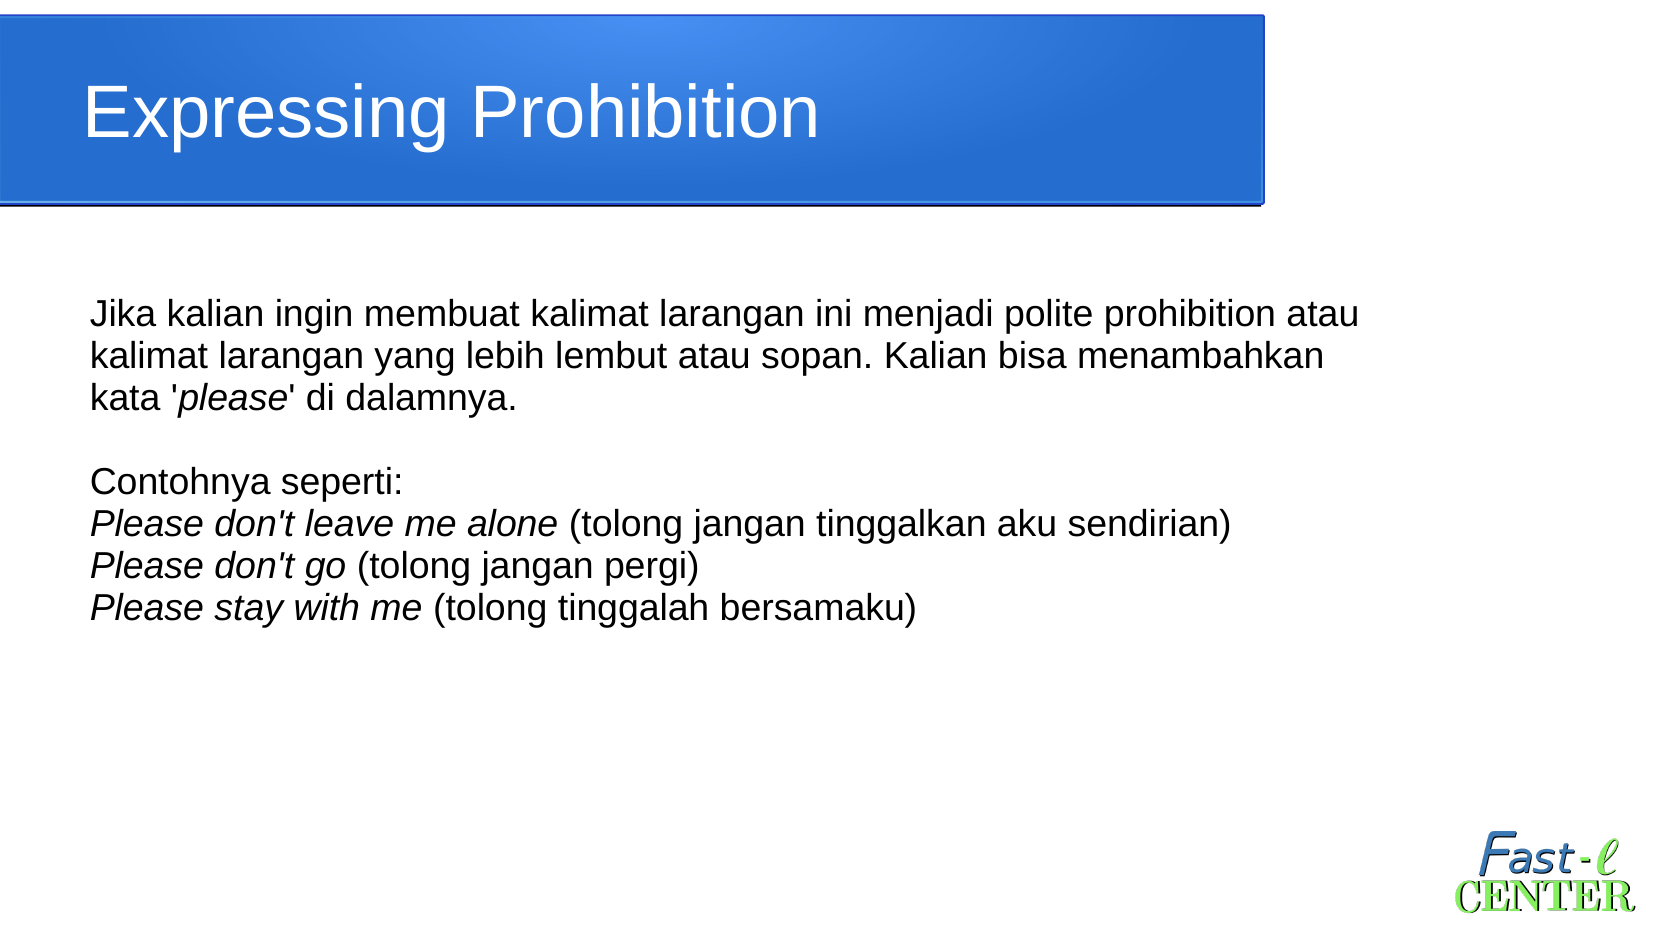

# Expressing Prohibition
Jika kalian ingin membuat kalimat larangan ini menjadi polite prohibition atau
kalimat larangan yang lebih lembut atau sopan. Kalian bisa menambahkan
kata 'please' di dalamnya.
Contohnya seperti:
Please don't leave me alone (tolong jangan tinggalkan aku sendirian)
Please don't go (tolong jangan pergi)
Please stay with me (tolong tinggalah bersamaku)